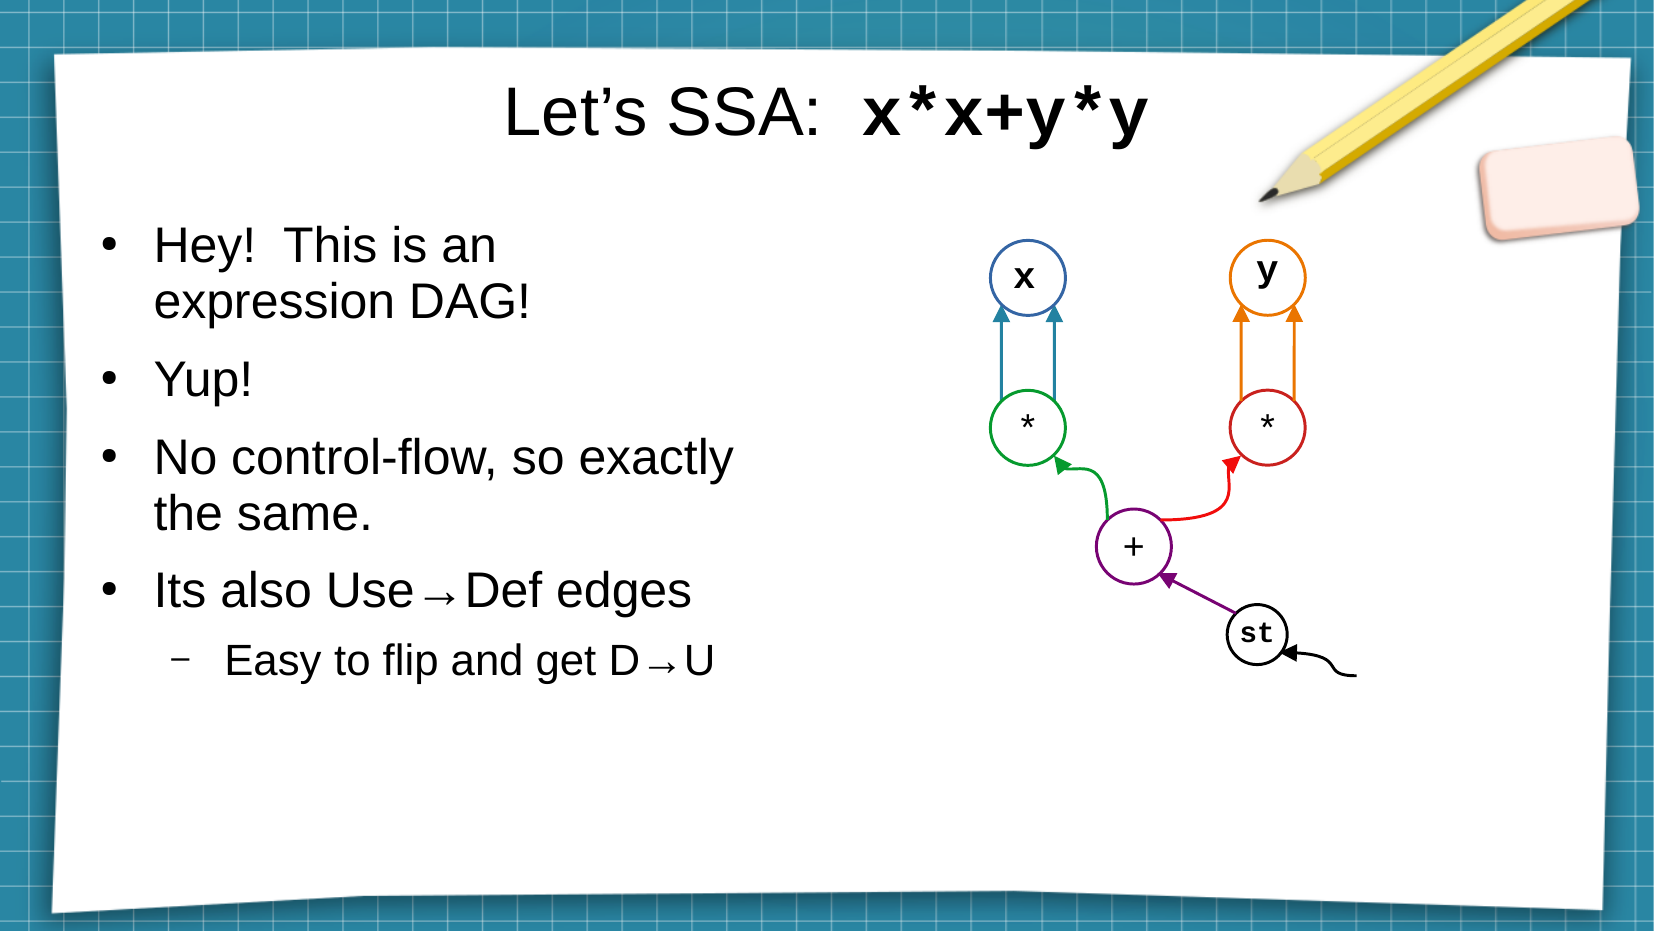

# Let’s SSA: x*x+y*y
Hey! This is an expression DAG!
Yup!
No control-flow, so exactly the same.
Its also Use→Def edges
Easy to flip and get D→U
y
x
*
*
+
st